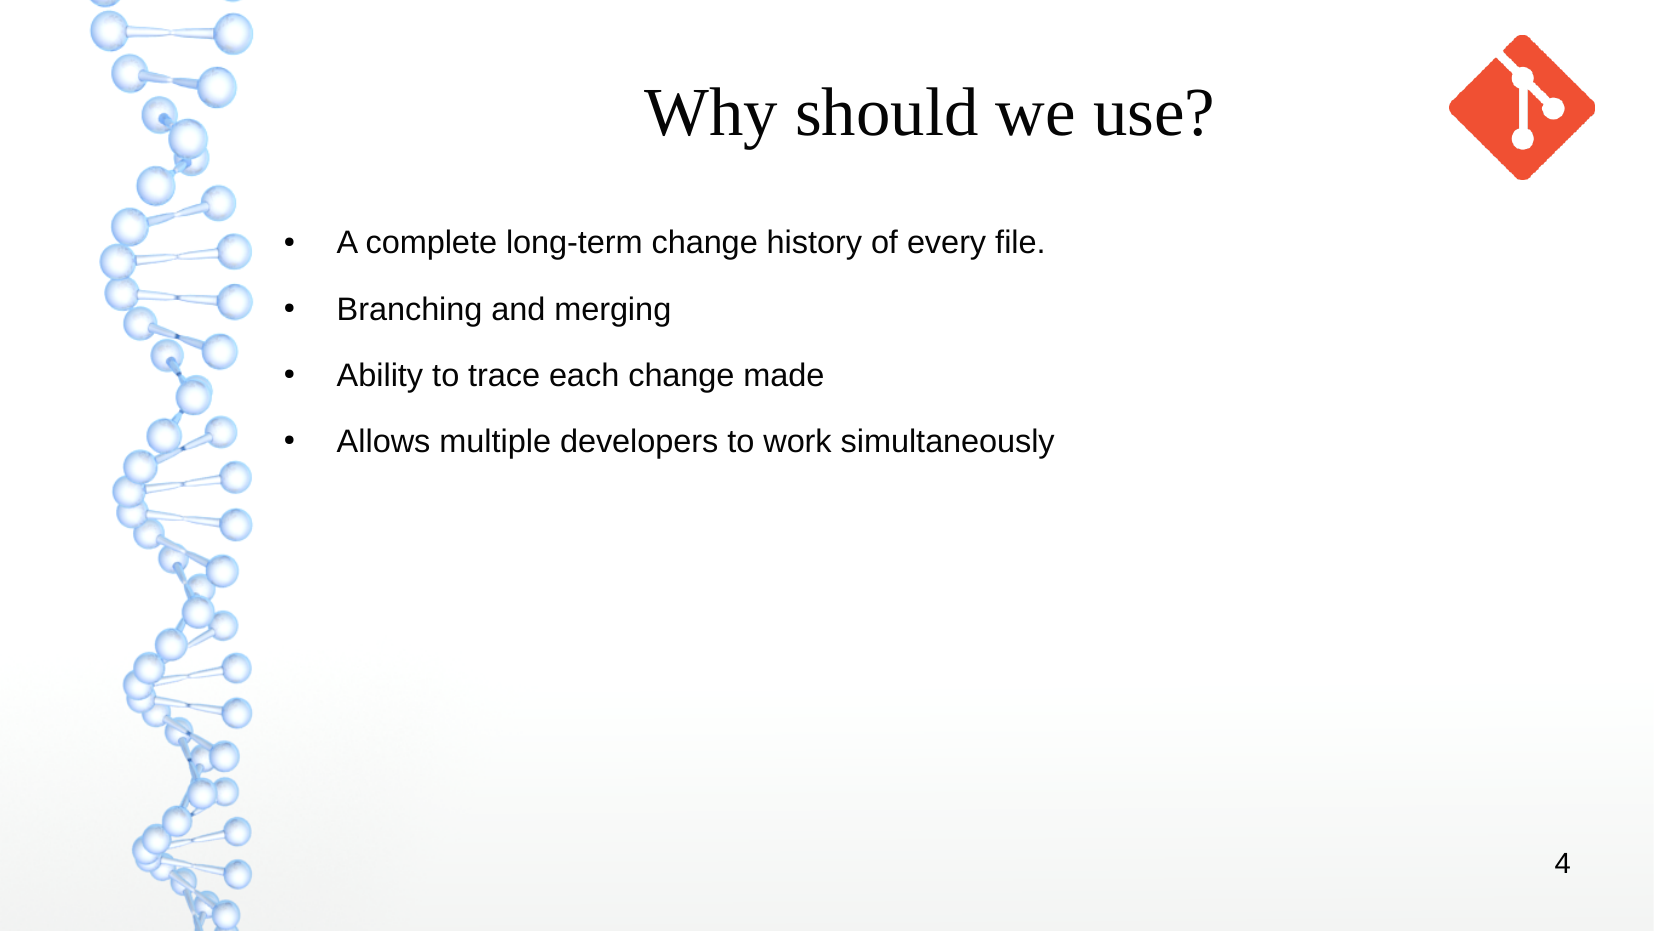

# Why should we use?
A complete long-term change history of every file.
Branching and merging
Ability to trace each change made
Allows multiple developers to work simultaneously
4